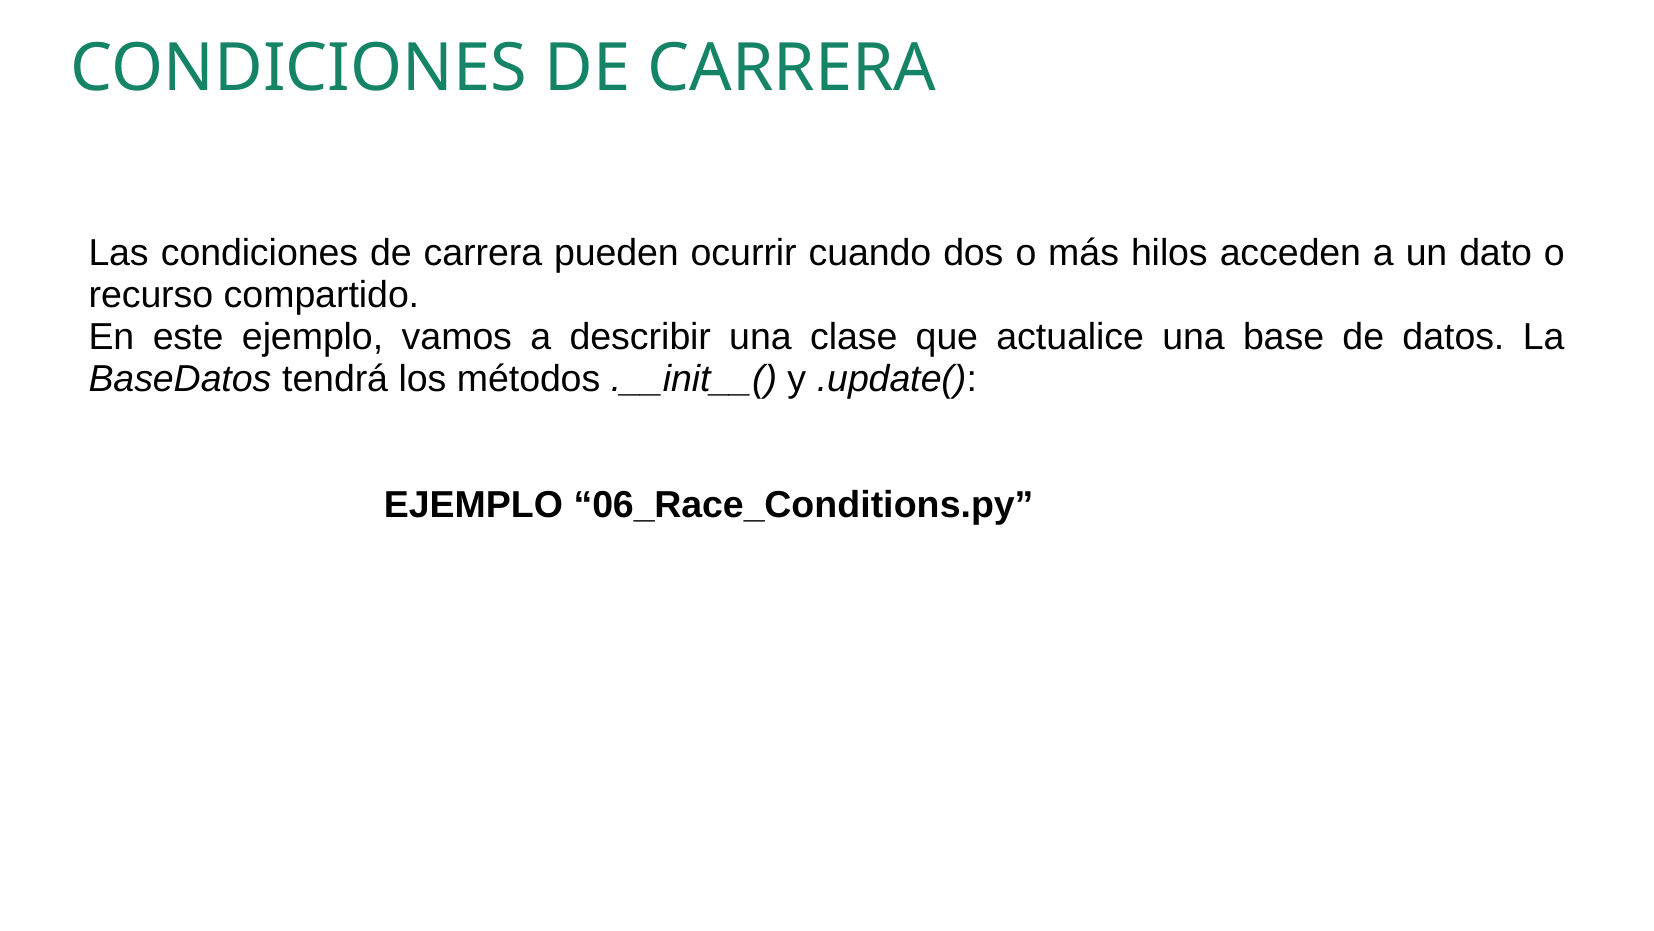

# CONDICIONES DE CARRERA
Las condiciones de carrera pueden ocurrir cuando dos o más hilos acceden a un dato o recurso compartido.
En este ejemplo, vamos a describir una clase que actualice una base de datos. La BaseDatos tendrá los métodos .__init__() y .update():
				EJEMPLO “06_Race_Conditions.py”